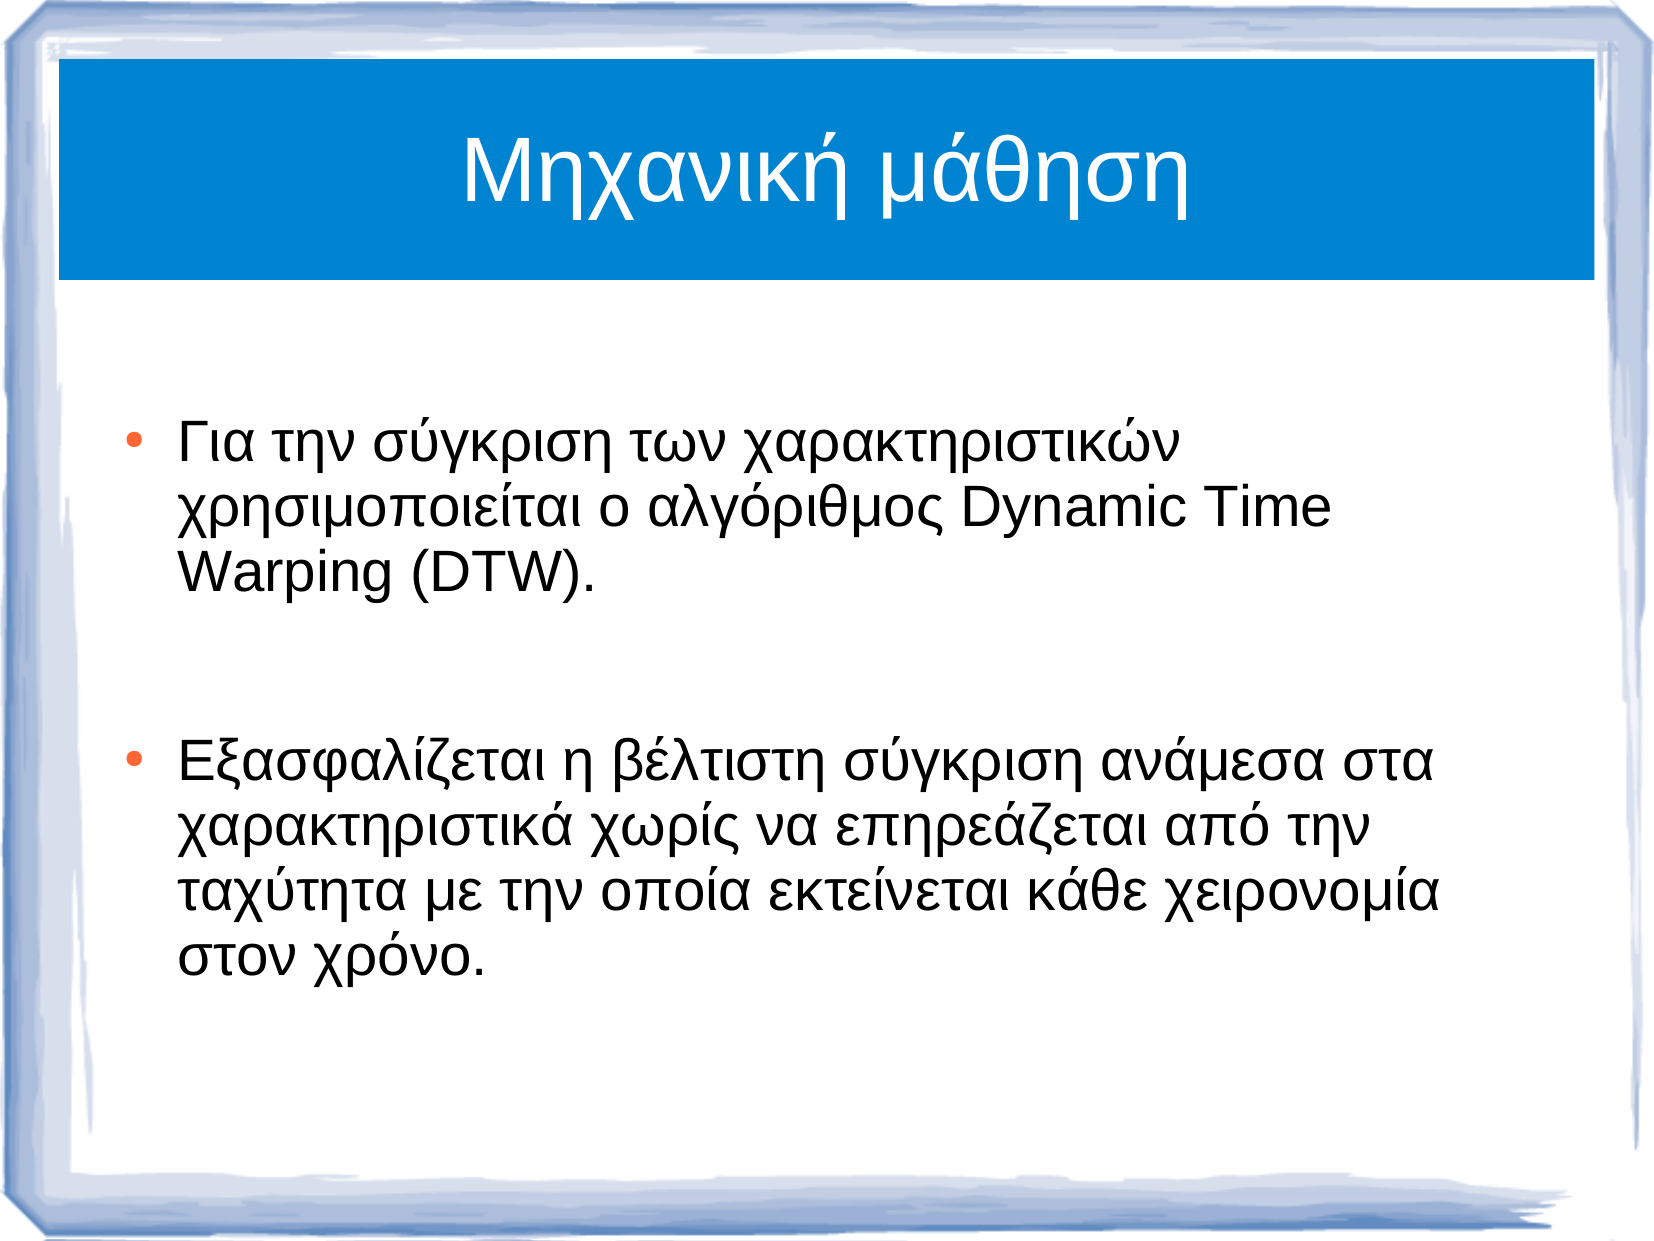

# Μηχανική μάθηση
Για την σύγκριση των χαρακτηριστικών χρησιμοποιείται ο αλγόριθμος Dynamic Time Warping (DTW).
Εξασφαλίζεται η βέλτιστη σύγκριση ανάμεσα στα χαρακτηριστικά χωρίς να επηρεάζεται από την ταχύτητα με την οποία εκτείνεται κάθε χειρονομία στον χρόνο.